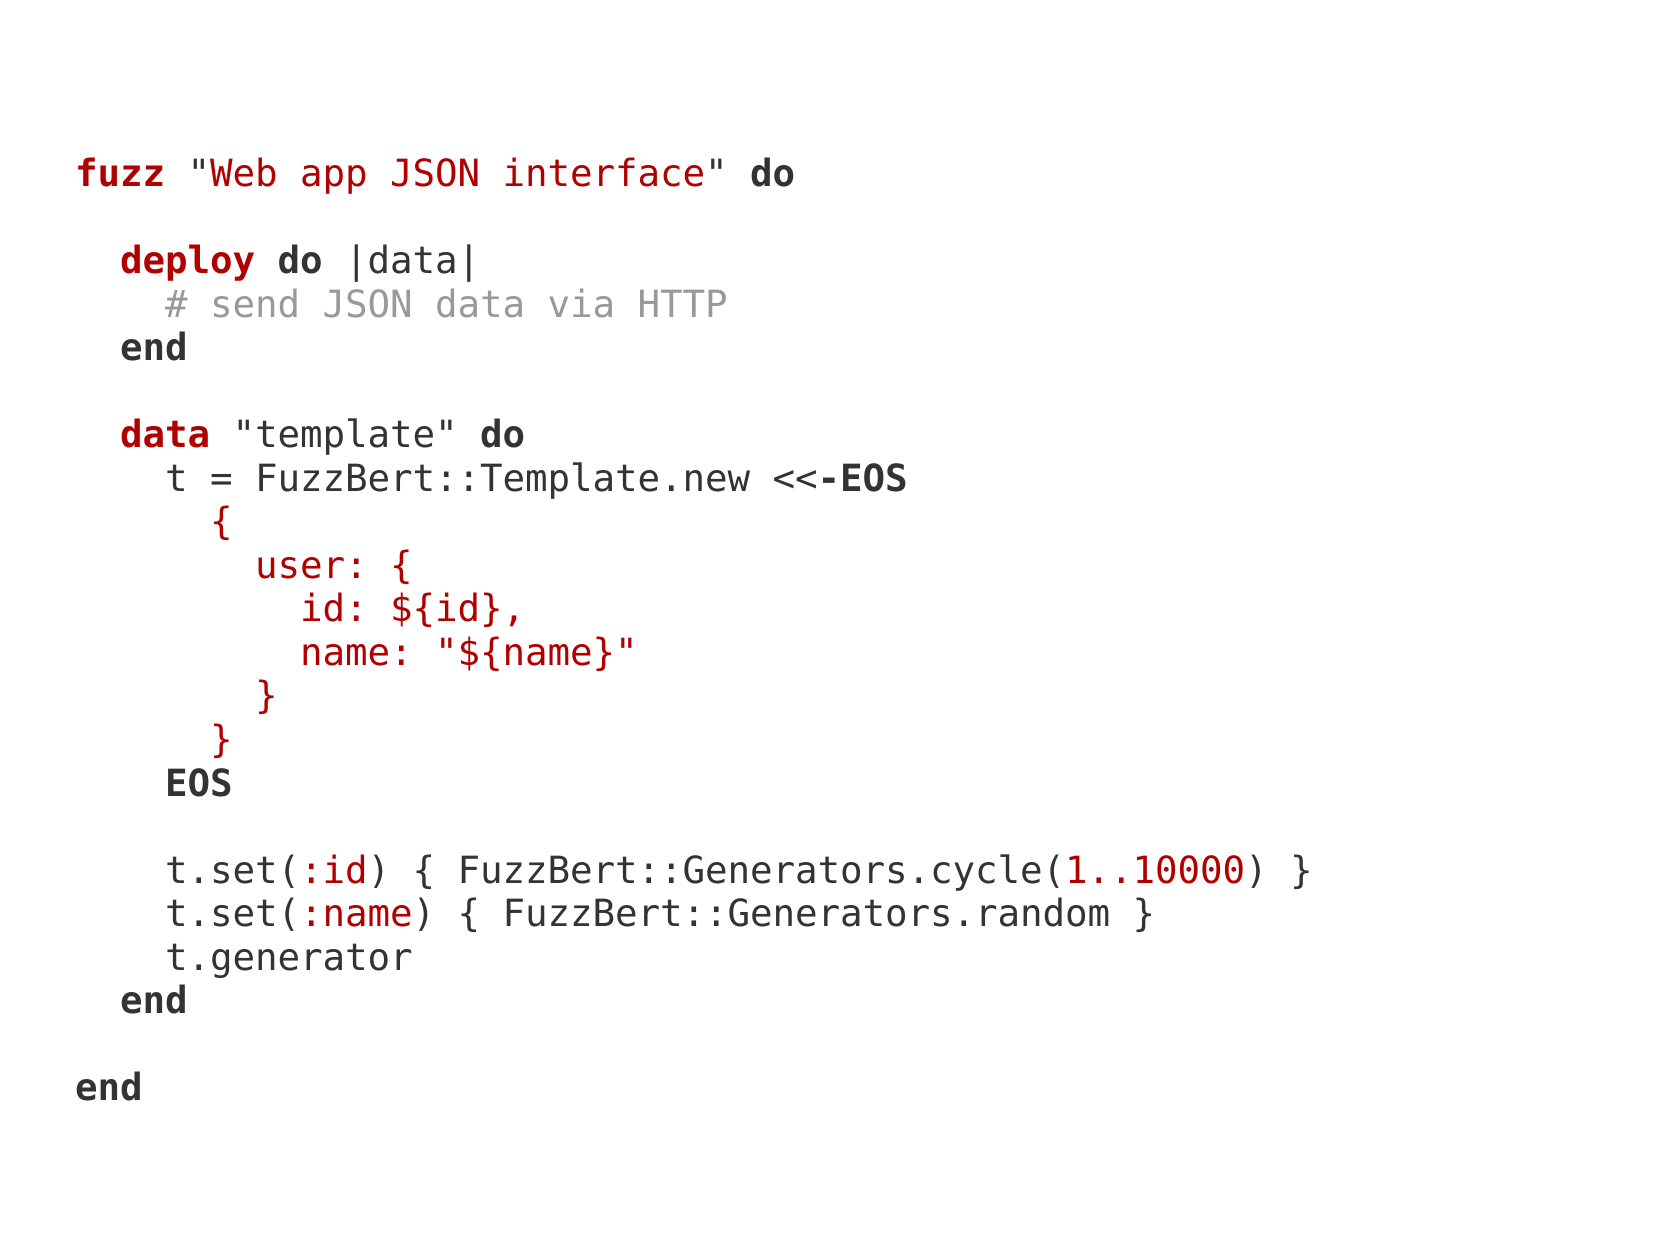

#
fuzz "Web app JSON interface" do
 deploy do |data|
 # send JSON data via HTTP
 end
 data "template" do
 t = FuzzBert::Template.new <<-EOS
 {
 user: {
 id: ${id},
 name: "${name}"
 }
 }
 EOS
 t.set(:id) { FuzzBert::Generators.cycle(1..10000) }
 t.set(:name) { FuzzBert::Generators.random }
 t.generator
 end
end